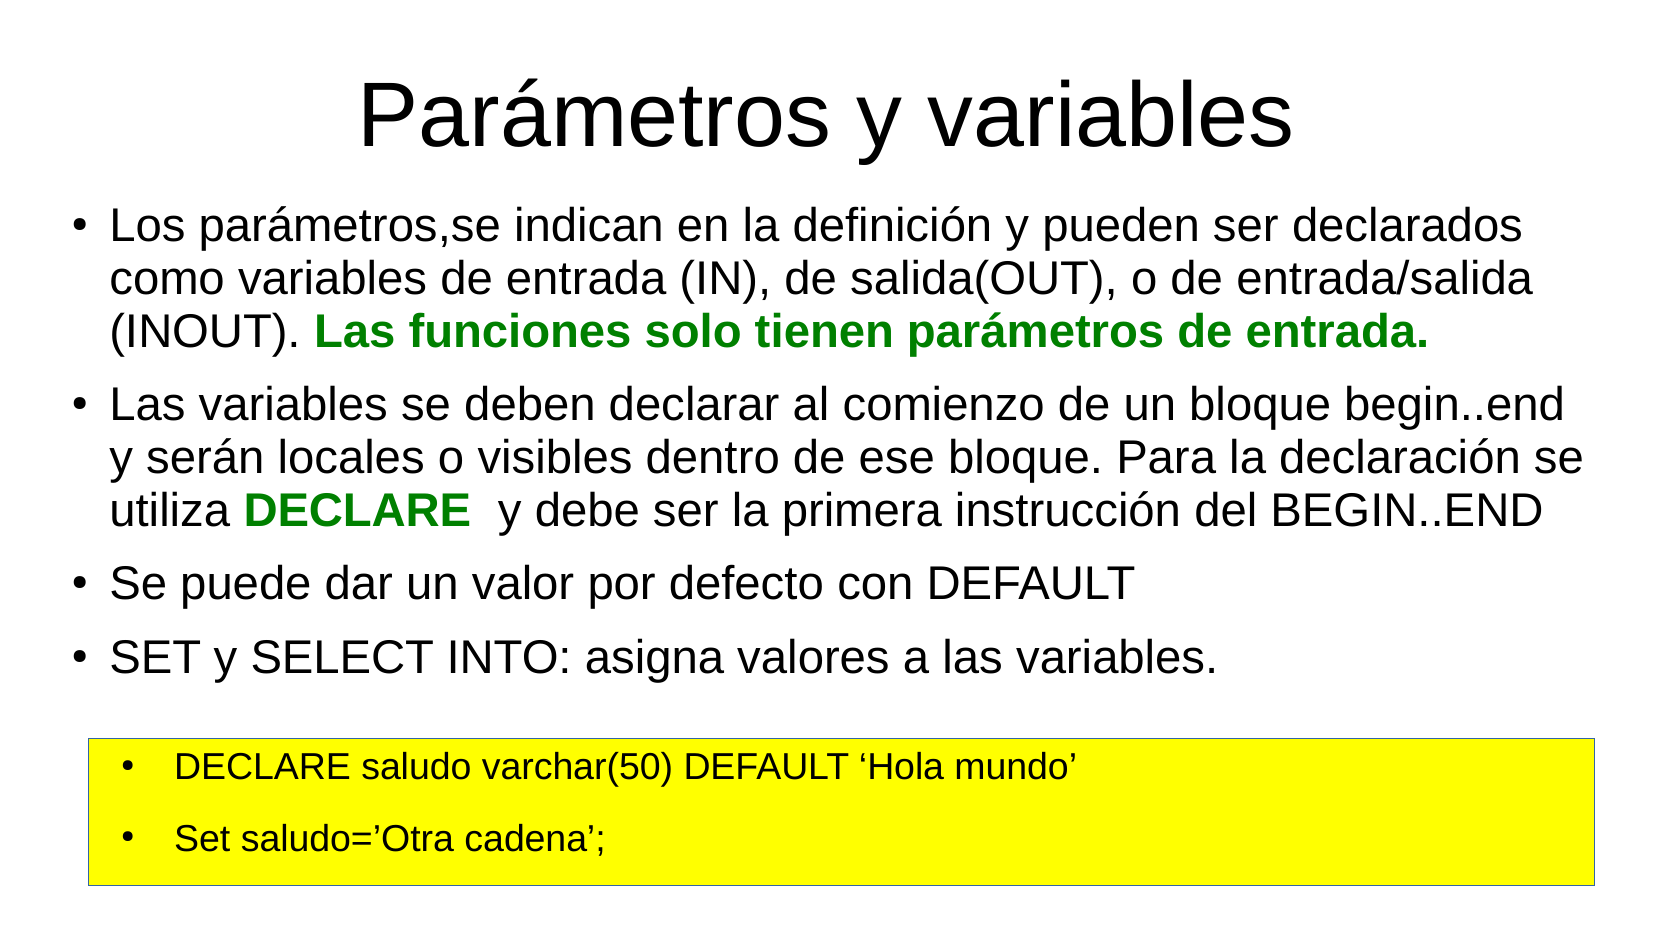

# Parámetros y variables
Los parámetros,se indican en la definición y pueden ser declarados como variables de entrada (IN), de salida(OUT), o de entrada/salida (INOUT). Las funciones solo tienen parámetros de entrada.
Las variables se deben declarar al comienzo de un bloque begin..end y serán locales o visibles dentro de ese bloque. Para la declaración se utiliza DECLARE y debe ser la primera instrucción del BEGIN..END
Se puede dar un valor por defecto con DEFAULT
SET y SELECT INTO: asigna valores a las variables.
DECLARE saludo varchar(50) DEFAULT ‘Hola mundo’
Set saludo=’Otra cadena’;